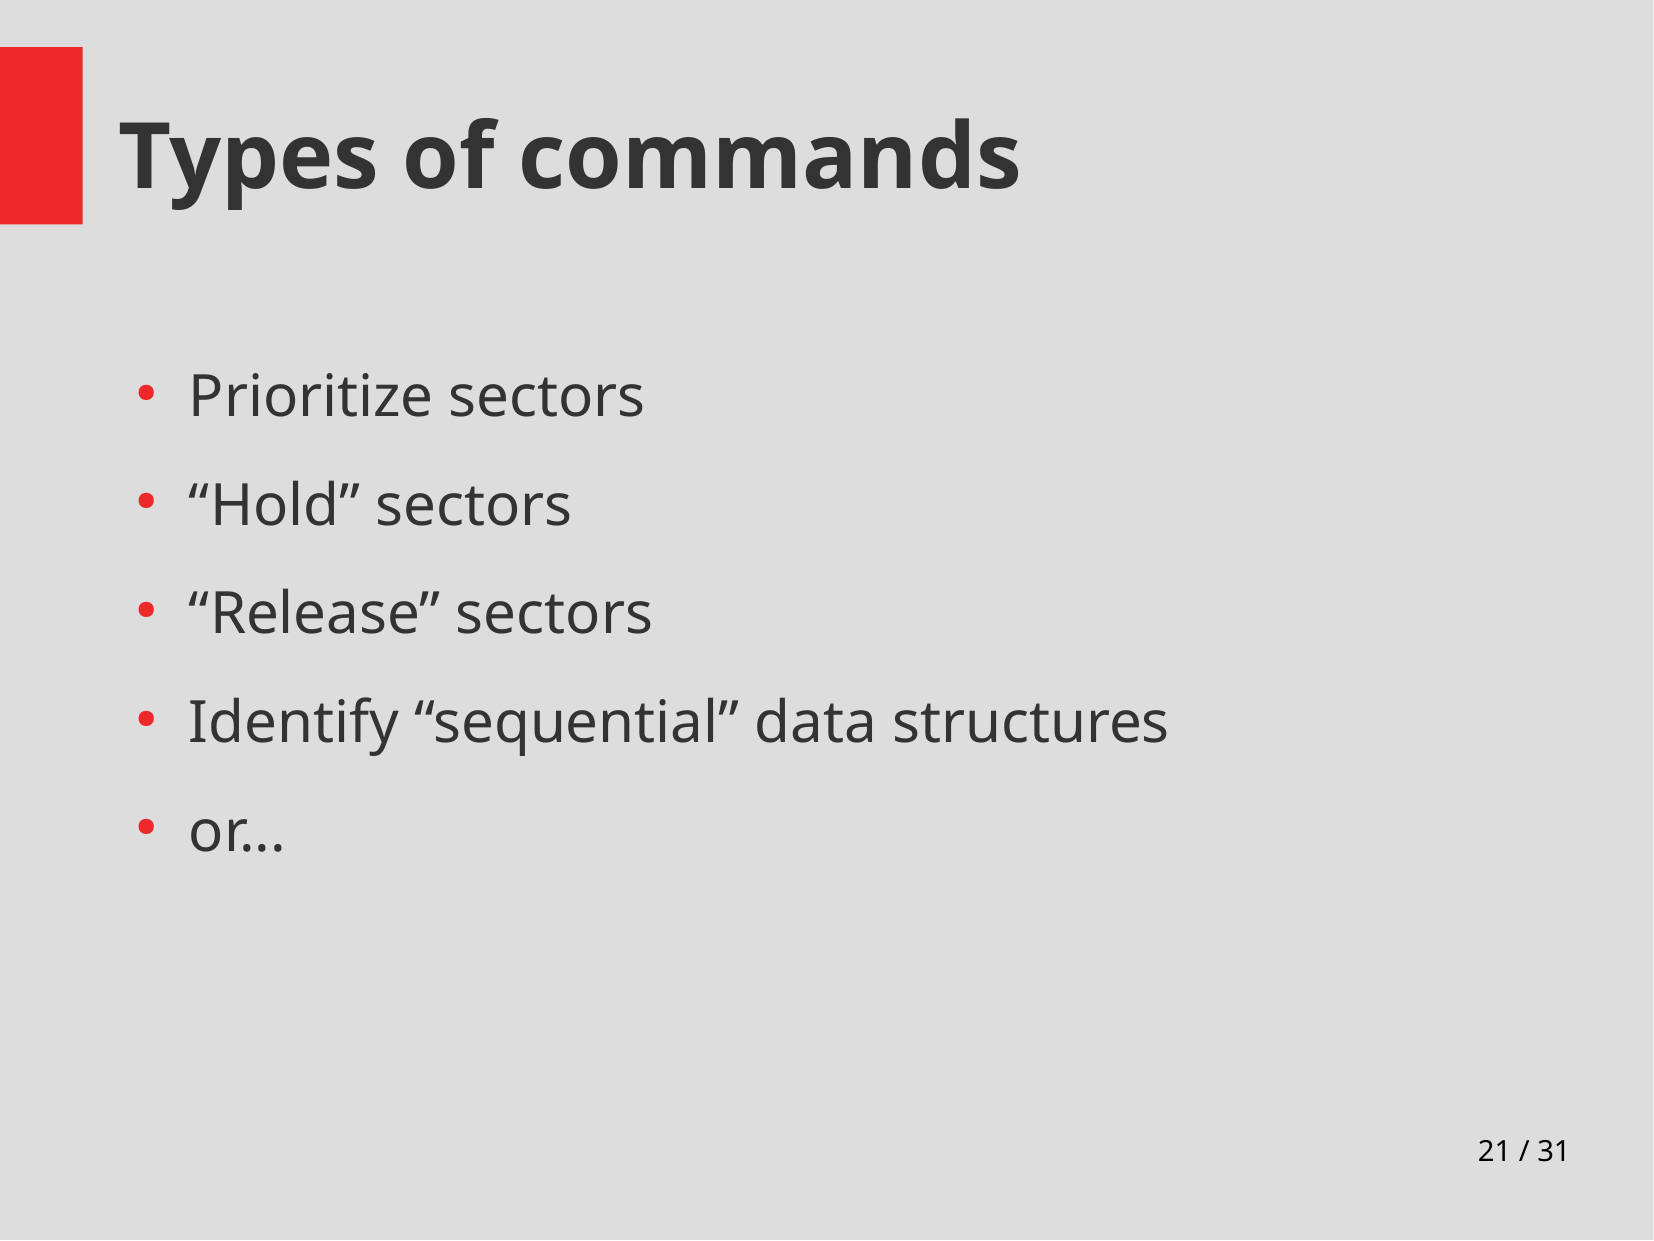

# Types of commands
Prioritize sectors
“Hold” sectors
“Release” sectors
Identify “sequential” data structures
or...
21